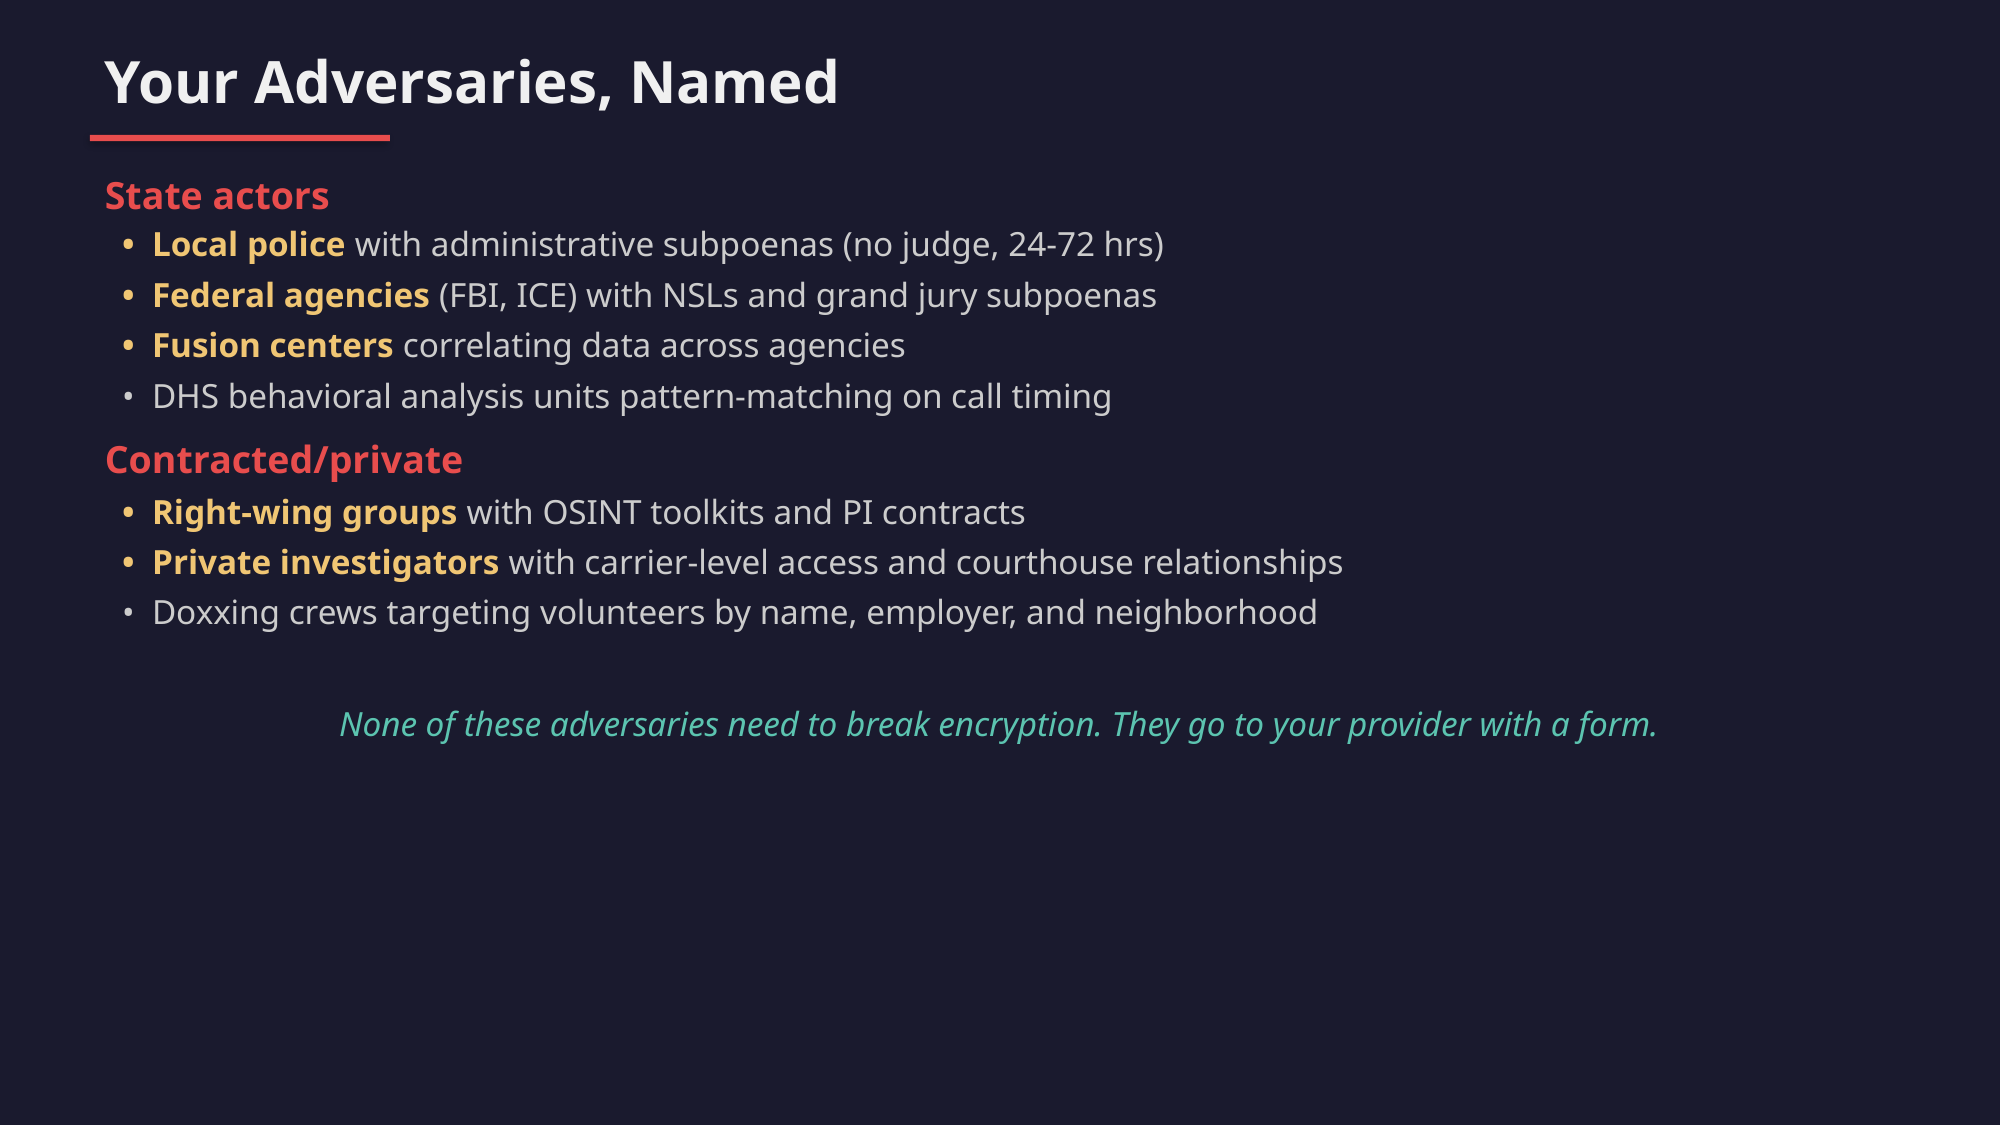

Your Adversaries, Named
State actors
 • Local police with administrative subpoenas (no judge, 24-72 hrs)
 • Federal agencies (FBI, ICE) with NSLs and grand jury subpoenas
 • Fusion centers correlating data across agencies
 • DHS behavioral analysis units pattern-matching on call timing
Contracted/private
 • Right-wing groups with OSINT toolkits and PI contracts
 • Private investigators with carrier-level access and courthouse relationships
 • Doxxing crews targeting volunteers by name, employer, and neighborhood
None of these adversaries need to break encryption. They go to your provider with a form.